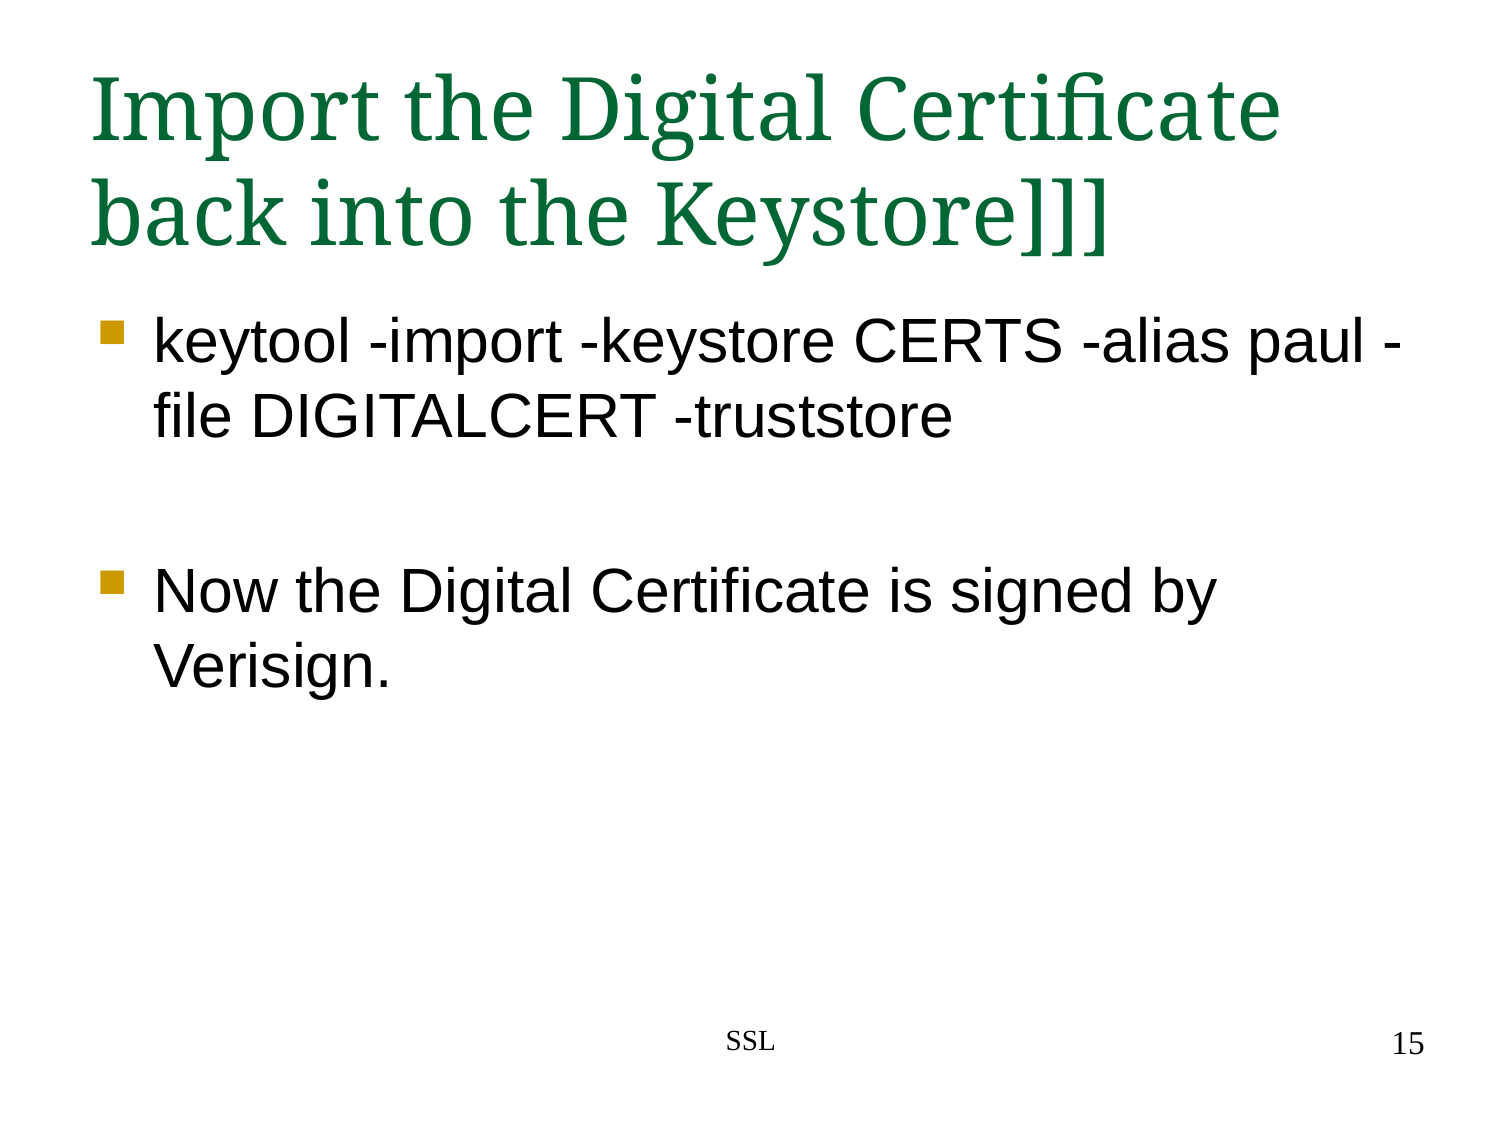

# Import the Digital Certificate back into the Keystore]]]
keytool -import -keystore CERTS -alias paul -file DIGITALCERT -truststore
Now the Digital Certificate is signed by Verisign.
SSL
15